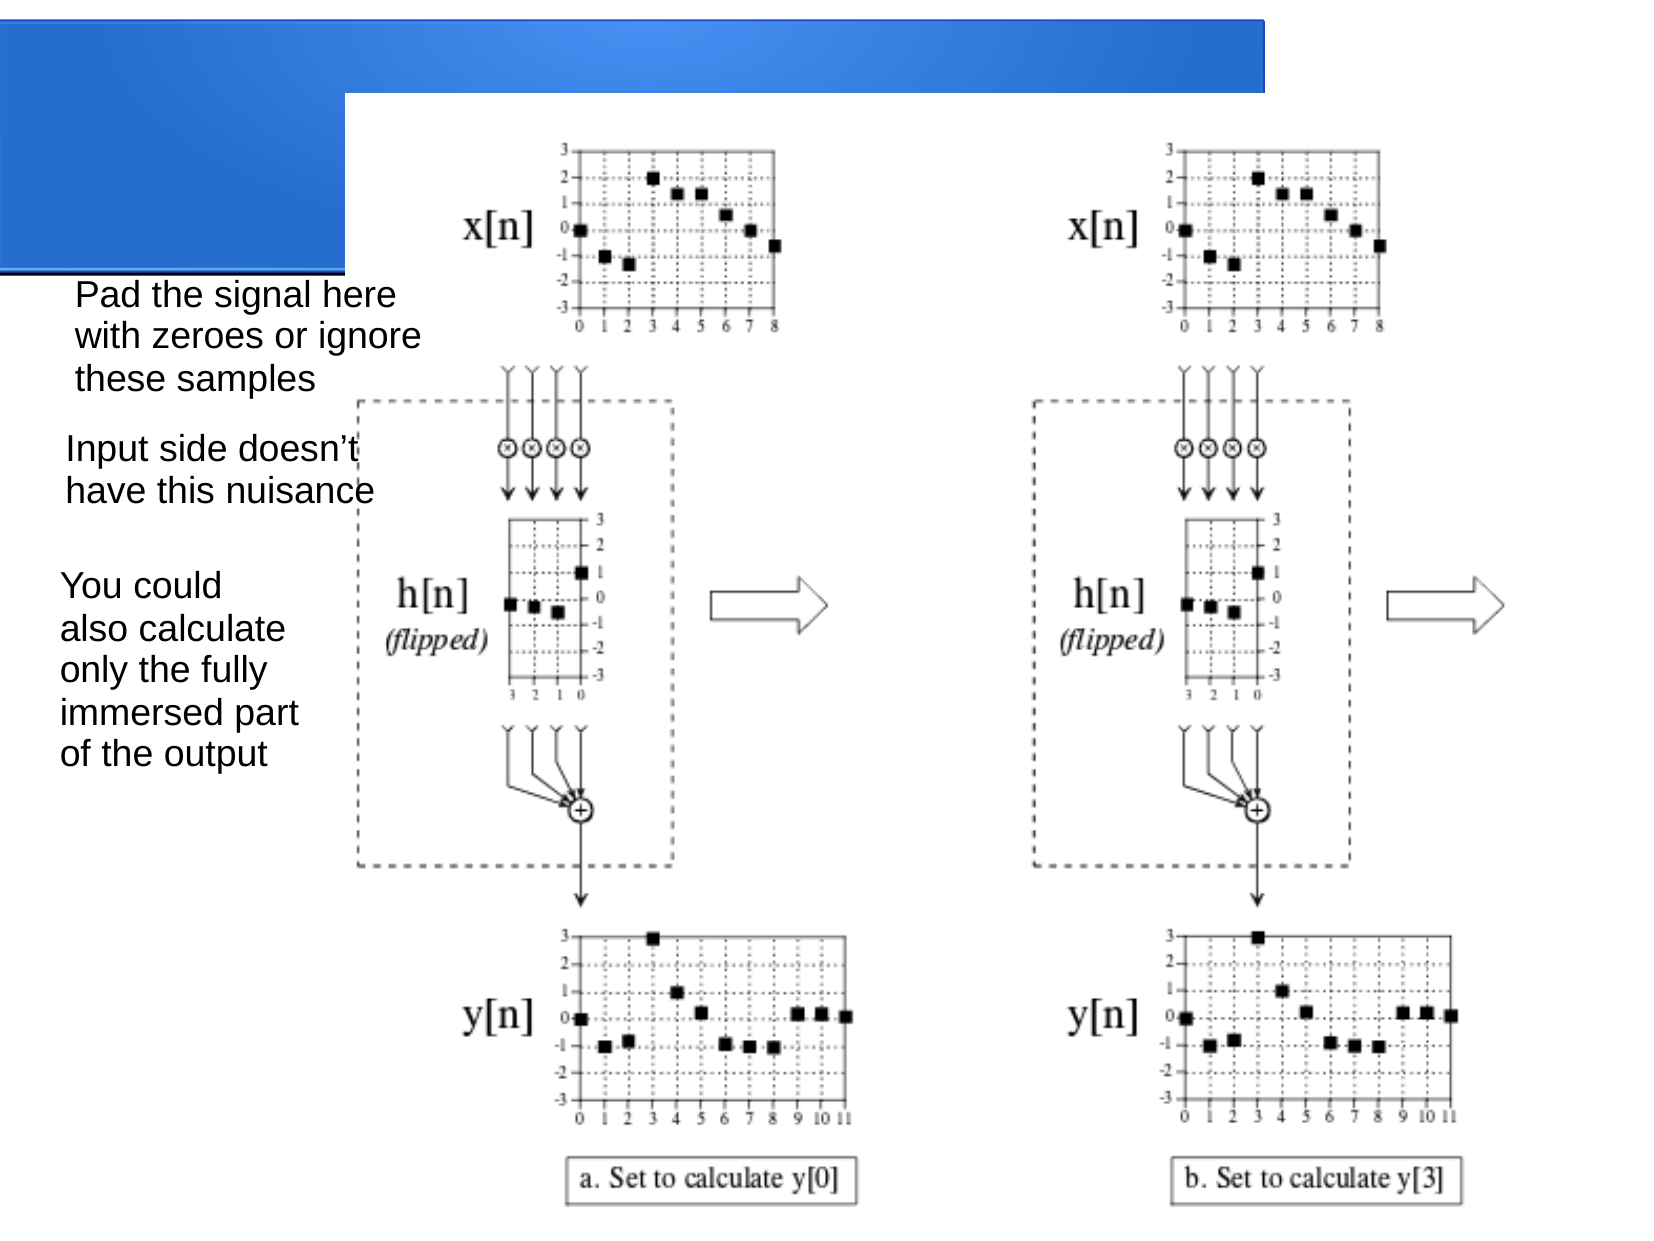

Pad the signal here
with zeroes or ignore
these samples
Input side doesn’t
have this nuisance
You could also calculate only the fully immersed part of the output